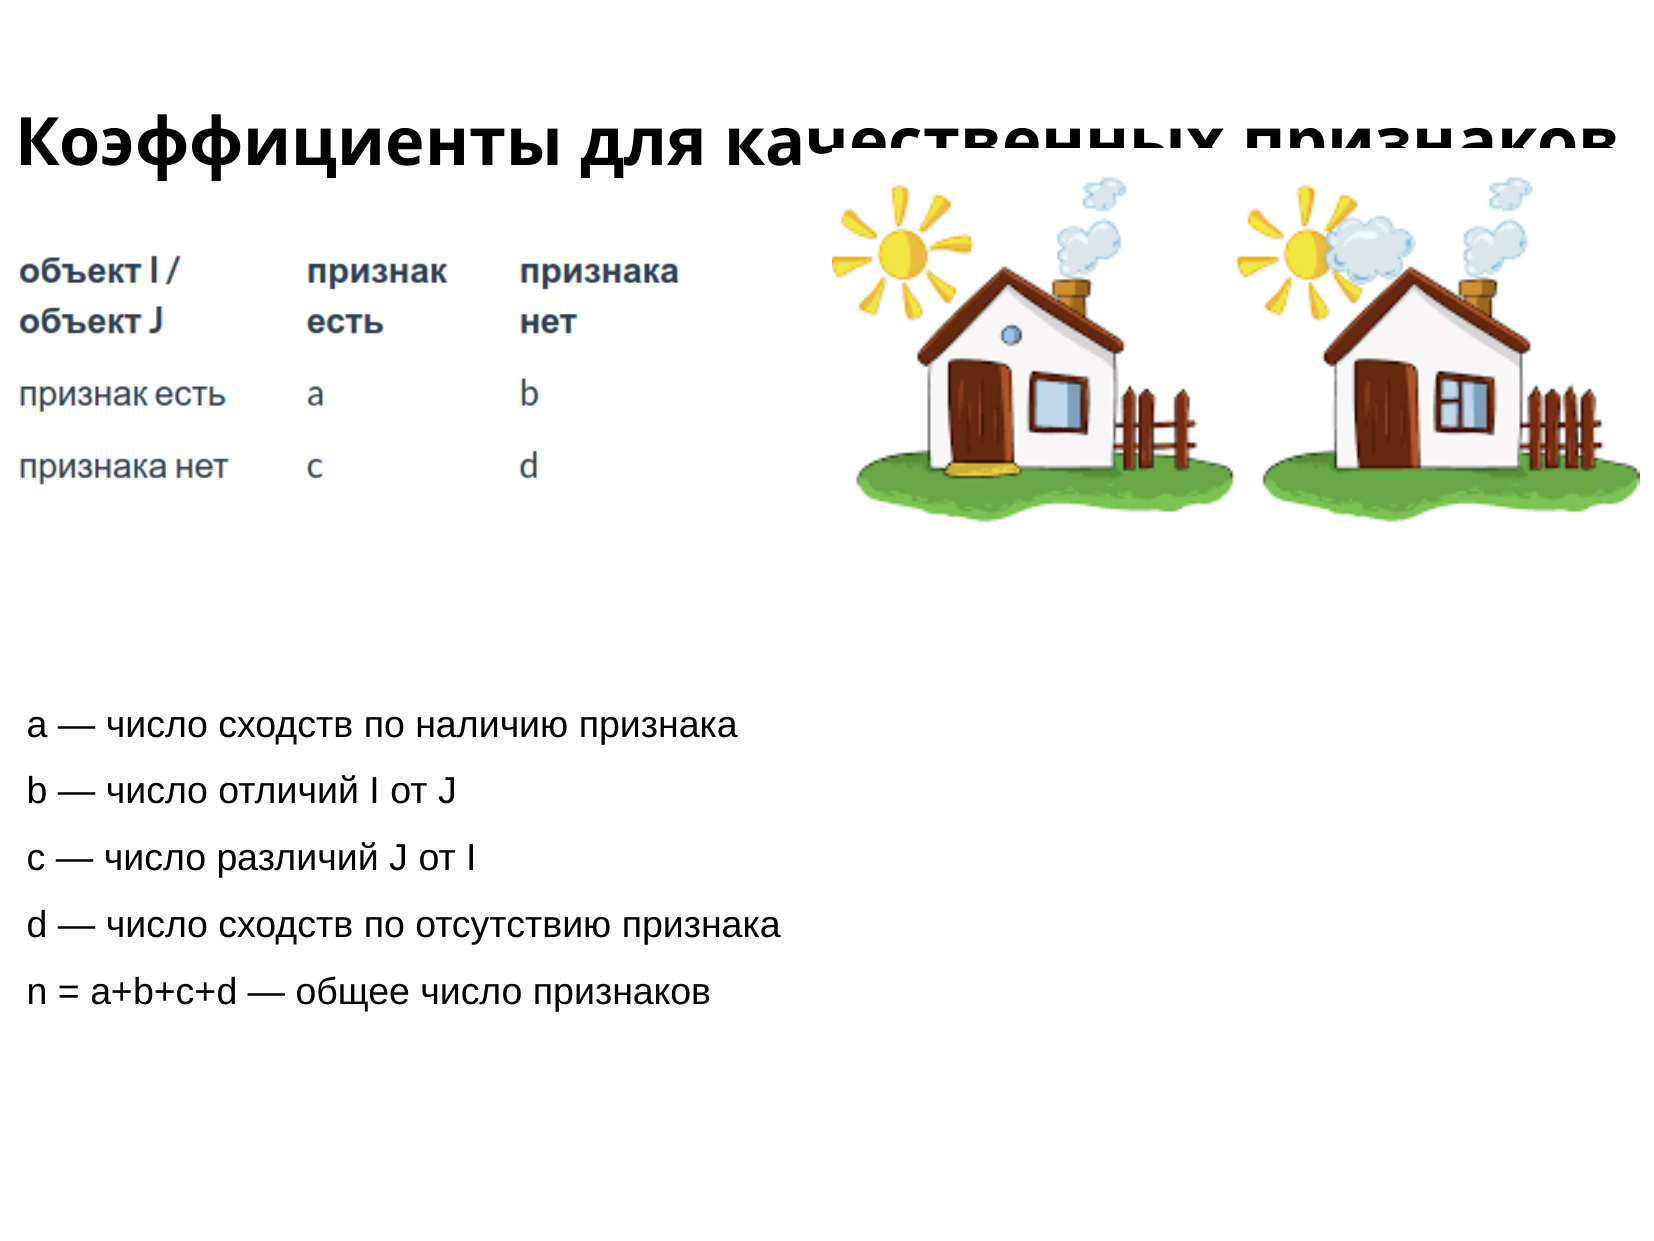

# Коэффициенты для качественных признаков
a — число сходств по наличию признака
b — число отличий I от J
c — число различий J от I
d — число сходств по отсутствию признака
n = a+b+c+d — общее число признаков